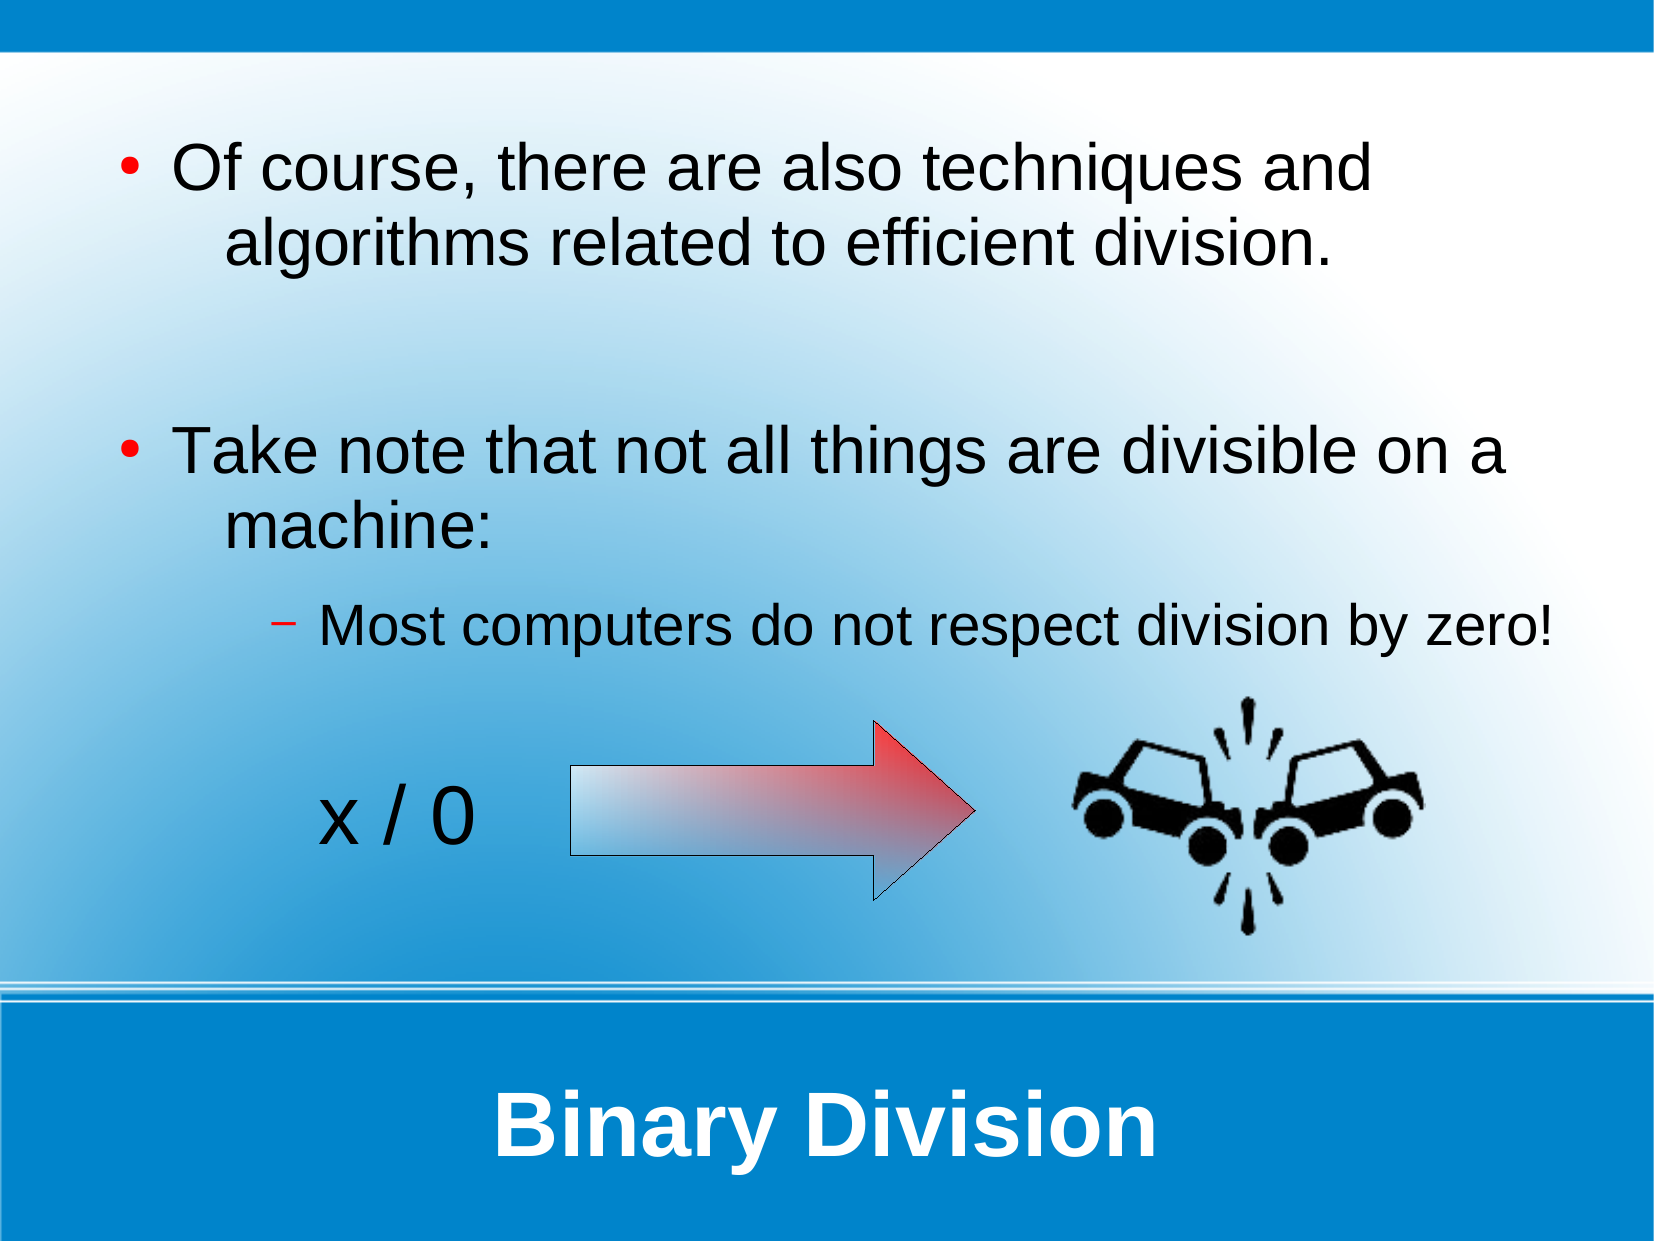

Of course, there are also techniques and algorithms related to efficient division.
Take note that not all things are divisible on a machine:
Most computers do not respect division by zero!
x / 0
# Binary Division